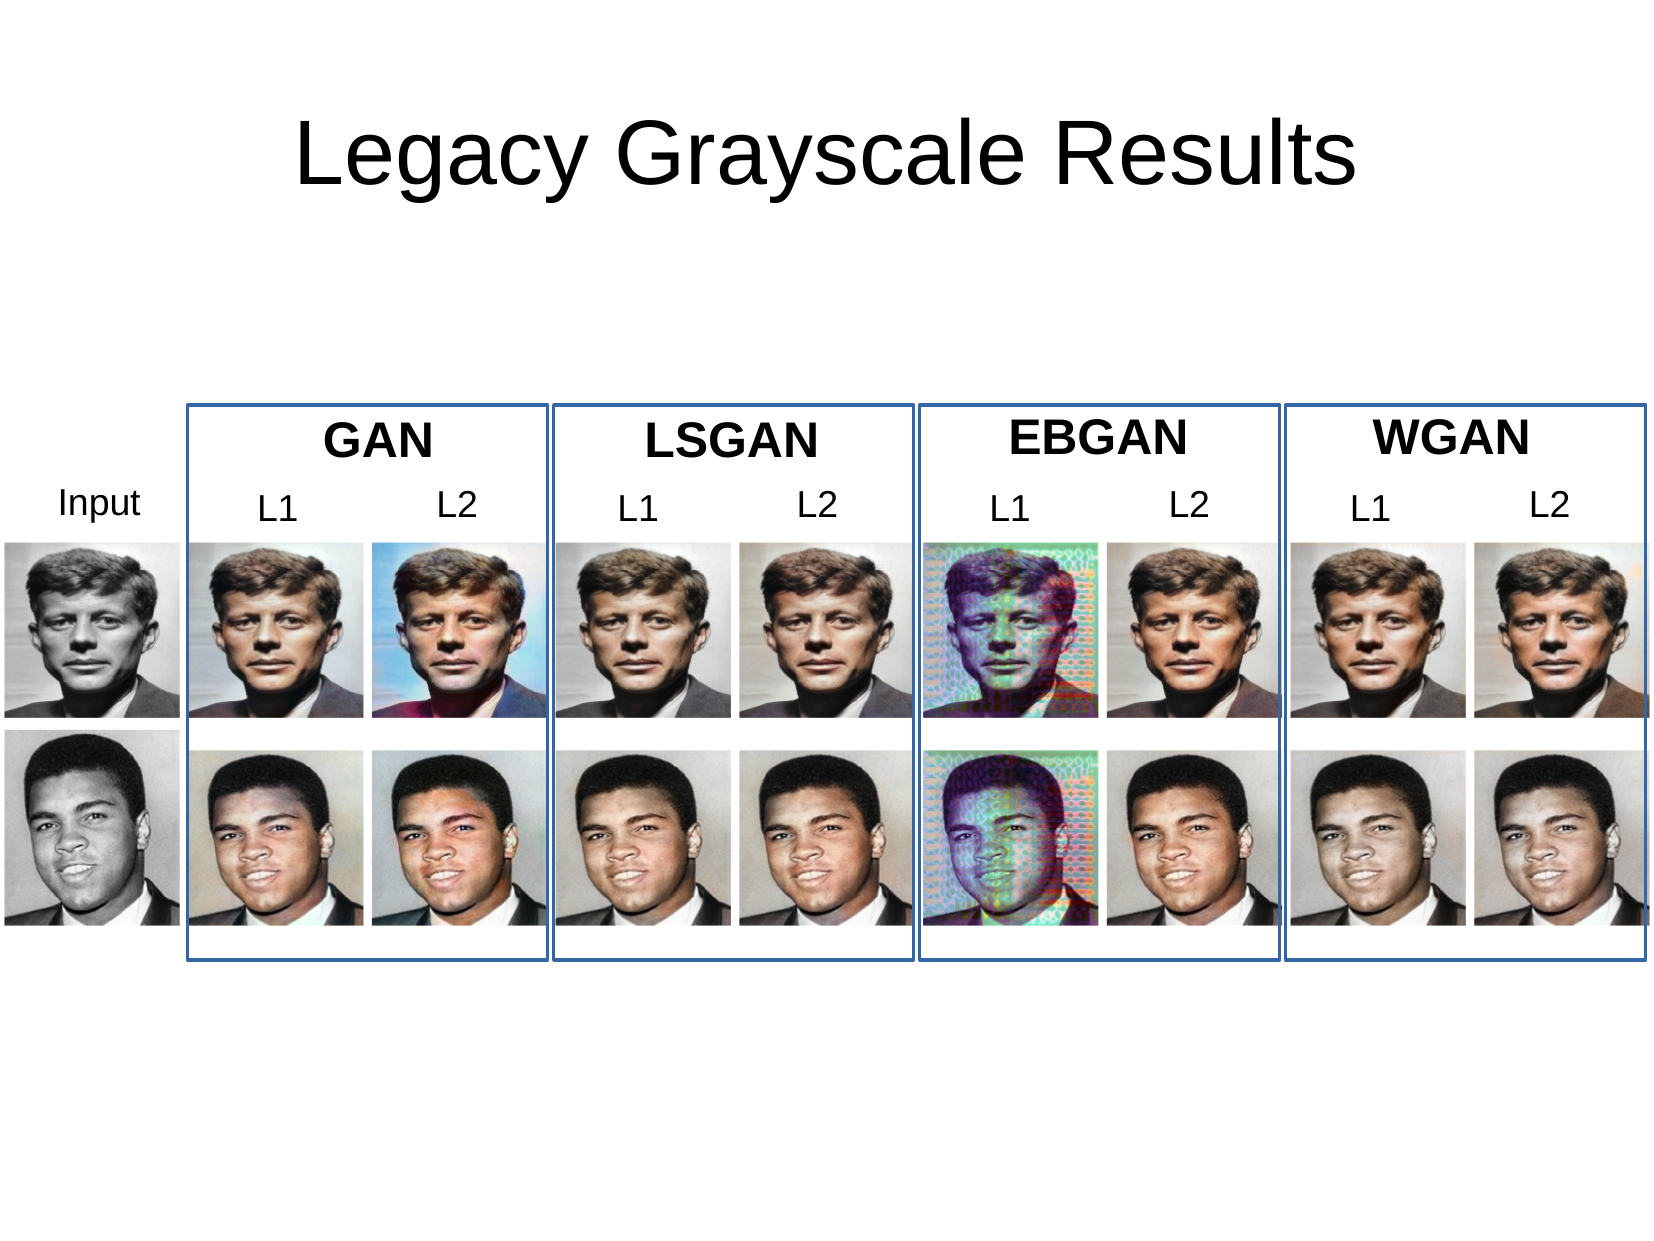

# Legacy Grayscale Results
EBGAN
WGAN
GAN
LSGAN
Input
L2
L2
L2
L2
L1
L1
L1
L1